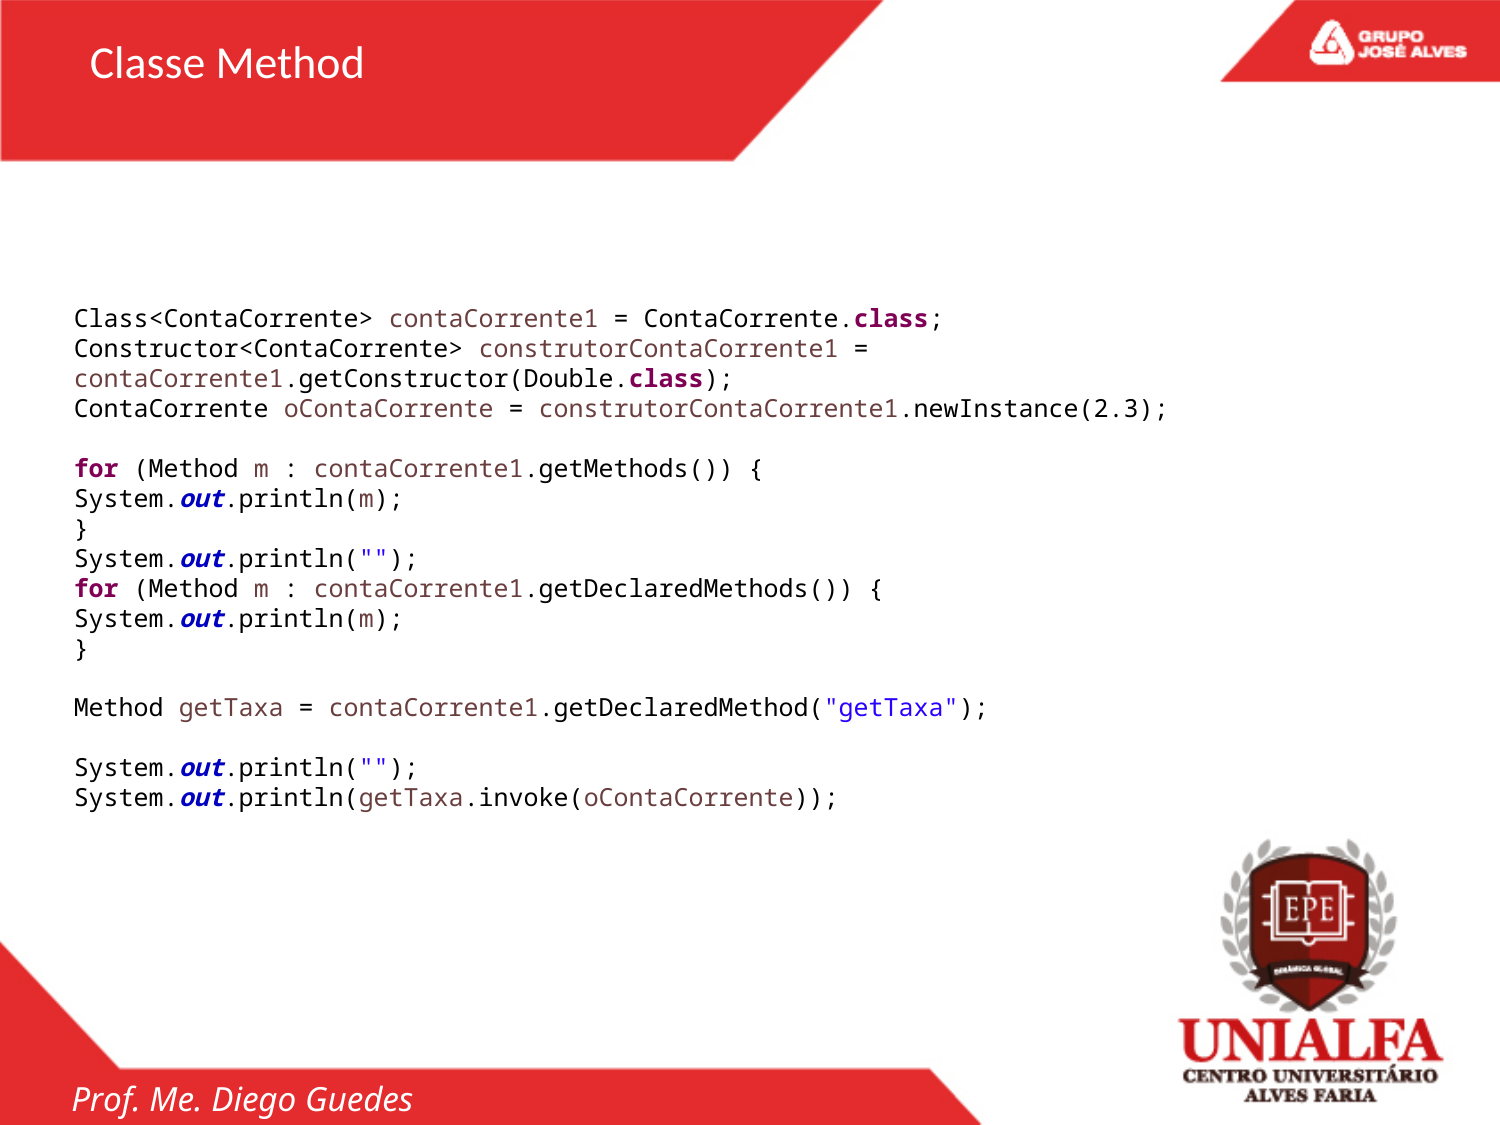

Classe Method
Class<ContaCorrente> contaCorrente1 = ContaCorrente.class;
Constructor<ContaCorrente> construtorContaCorrente1 = contaCorrente1.getConstructor(Double.class);
ContaCorrente oContaCorrente = construtorContaCorrente1.newInstance(2.3);
for (Method m : contaCorrente1.getMethods()) {
System.out.println(m);
}
System.out.println("");
for (Method m : contaCorrente1.getDeclaredMethods()) {
System.out.println(m);
}
Method getTaxa = contaCorrente1.getDeclaredMethod("getTaxa");
System.out.println("");
System.out.println(getTaxa.invoke(oContaCorrente));
Prof. Me. Diego Guedes